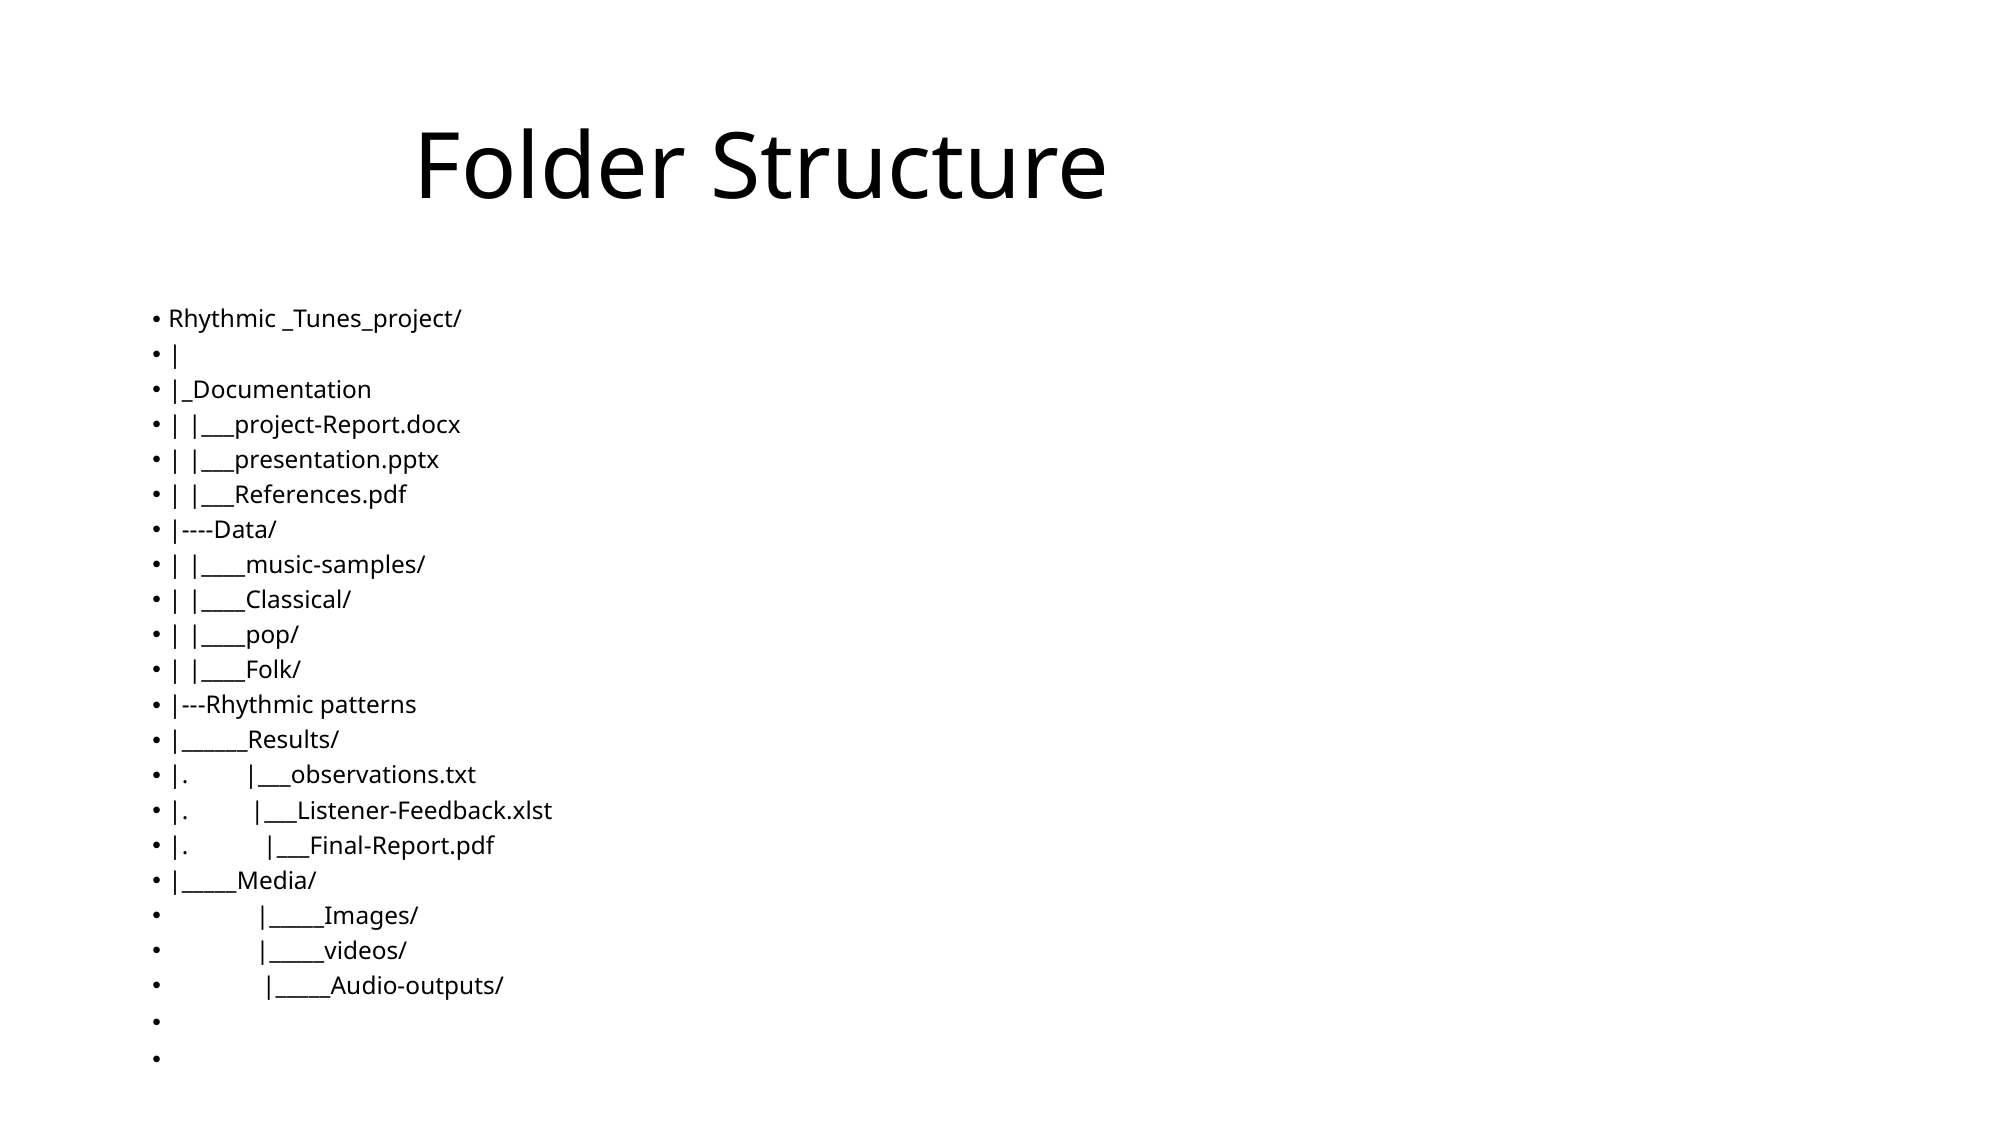

# Folder Structure
Rhythmic _Tunes_project/
|
|_Documentation
| |___project-Report.docx
| |___presentation.pptx
| |___References.pdf
|----Data/
| |____music-samples/
| |____Classical/
| |____pop/
| |____Folk/
|---Rhythmic patterns
|______Results/
|. |___observations.txt
|. |___Listener-Feedback.xlst
|. |___Final-Report.pdf
|_____Media/
 |_____Images/
 |_____videos/
 |_____Audio-outputs/